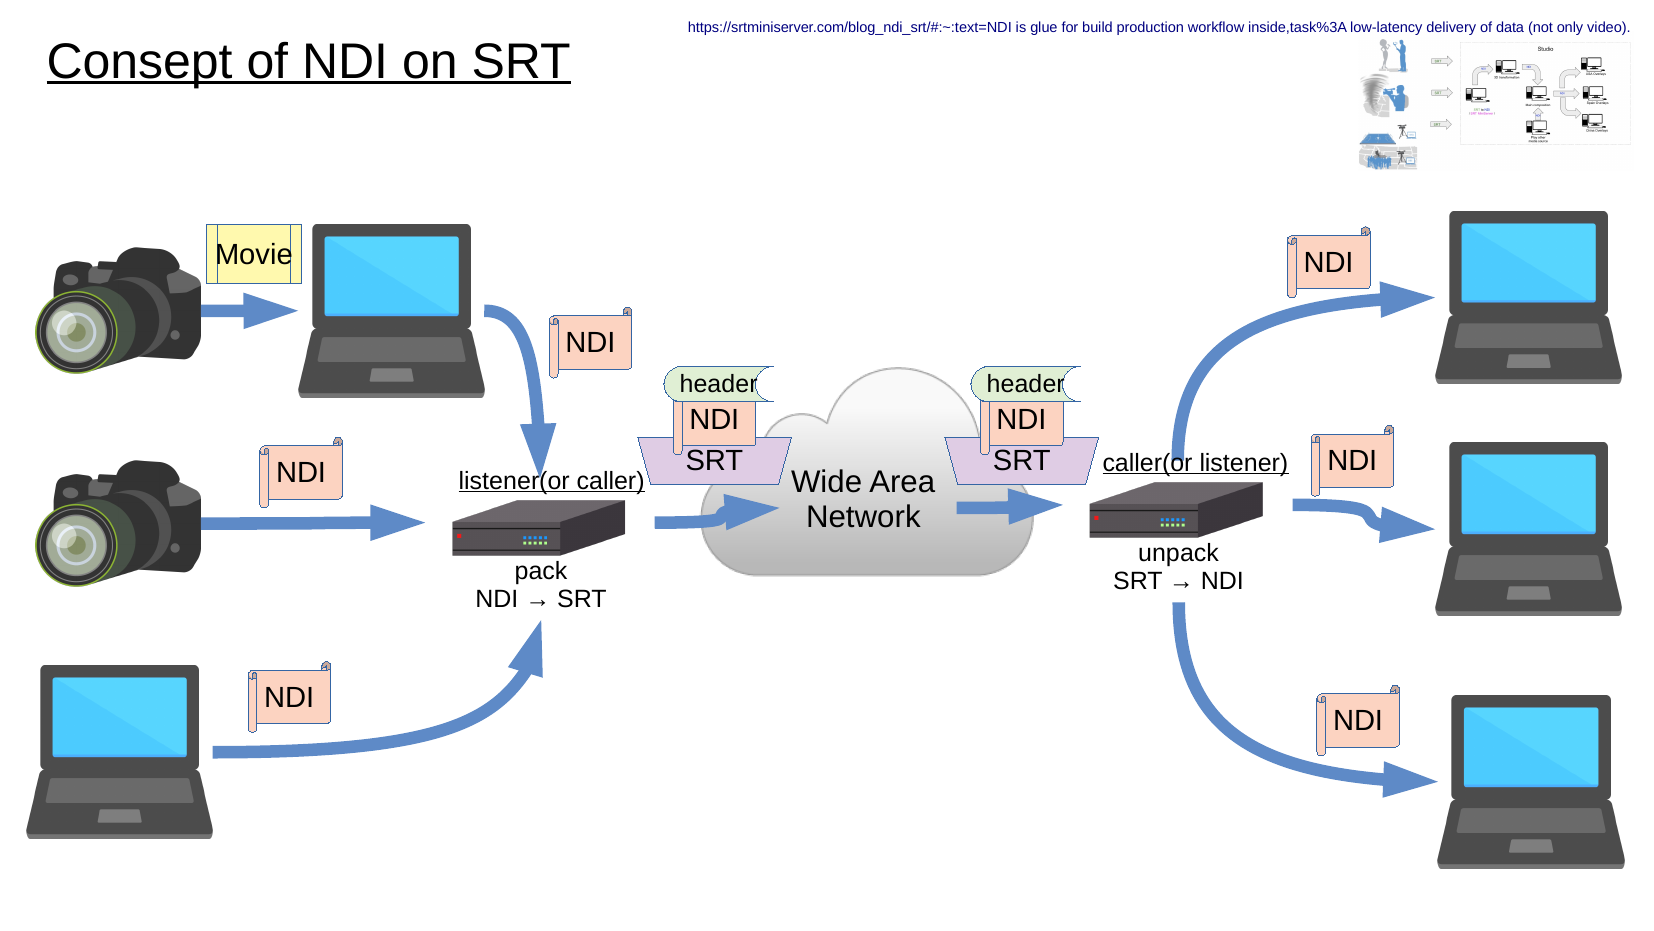

https://srtminiserver.com/blog_ndi_srt/#:~:text=NDI is glue for build production workflow inside,task%3A low-latency delivery of data (not only video).
Consept of NDI on SRT
Movie
NDI
NDI
NDI
Wide Area
Network
header
header
NDI
NDI
NDI
NDI
SRT
SRT
caller(or listener)
listener(or caller)
unpack
SRT → NDI
pack
NDI → SRT
NDI
NDI